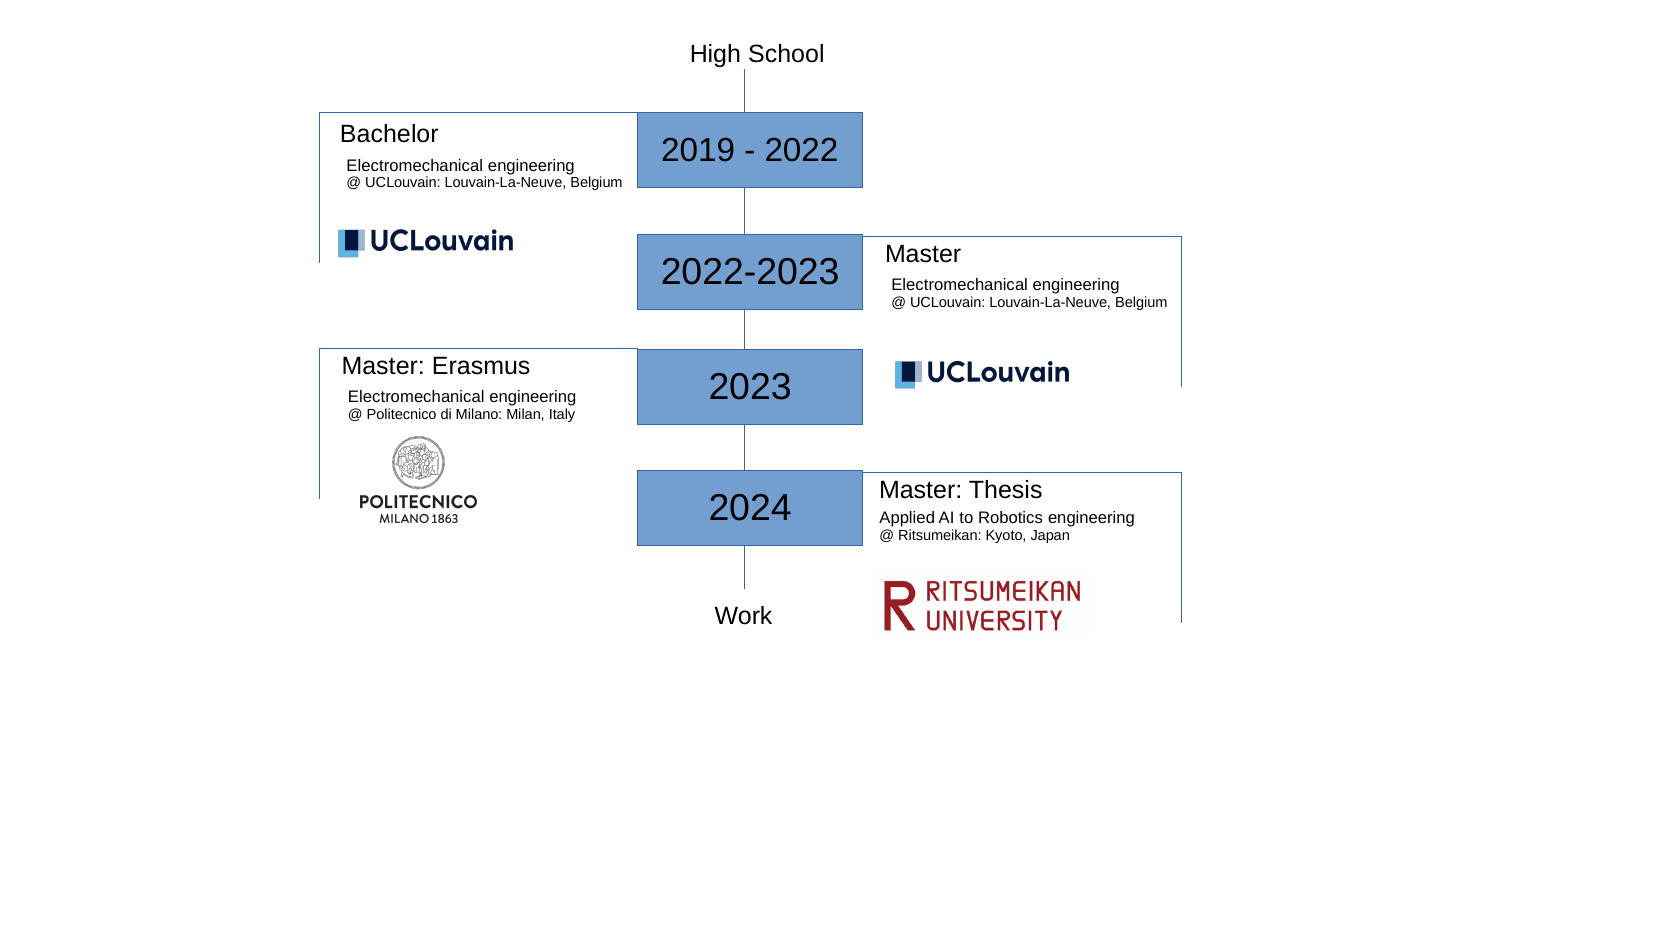

High School
Bachelor
2019 - 2022
Electromechanical engineering
@ UCLouvain: Louvain-La-Neuve, Belgium
Master
2022-2023
Electromechanical engineering
@ UCLouvain: Louvain-La-Neuve, Belgium
Master: Erasmus
2023
Electromechanical engineering
@ Politecnico di Milano: Milan, Italy
Master: Thesis
2024
Applied AI to Robotics engineering
@ Ritsumeikan: Kyoto, Japan
Work